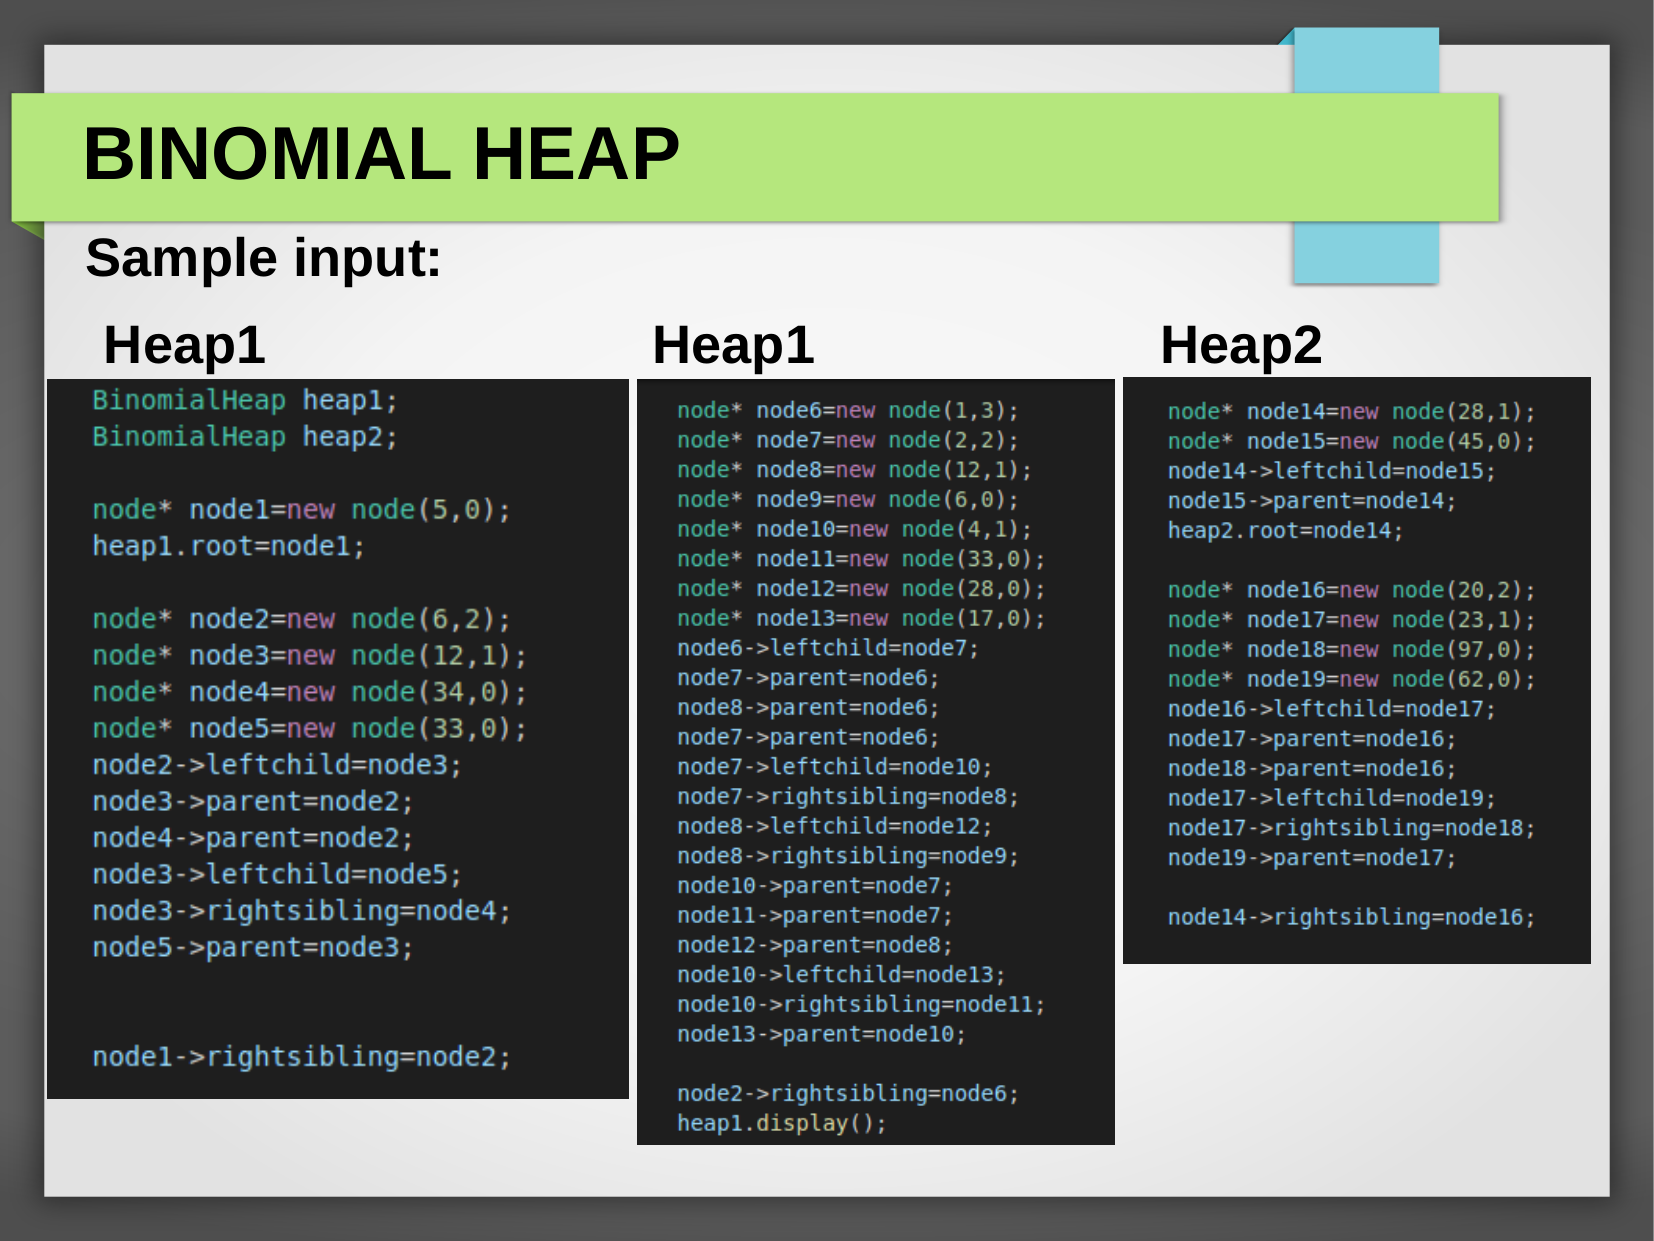

# BINOMIAL HEAP
Sample input:
Heap1
Heap1
Heap2